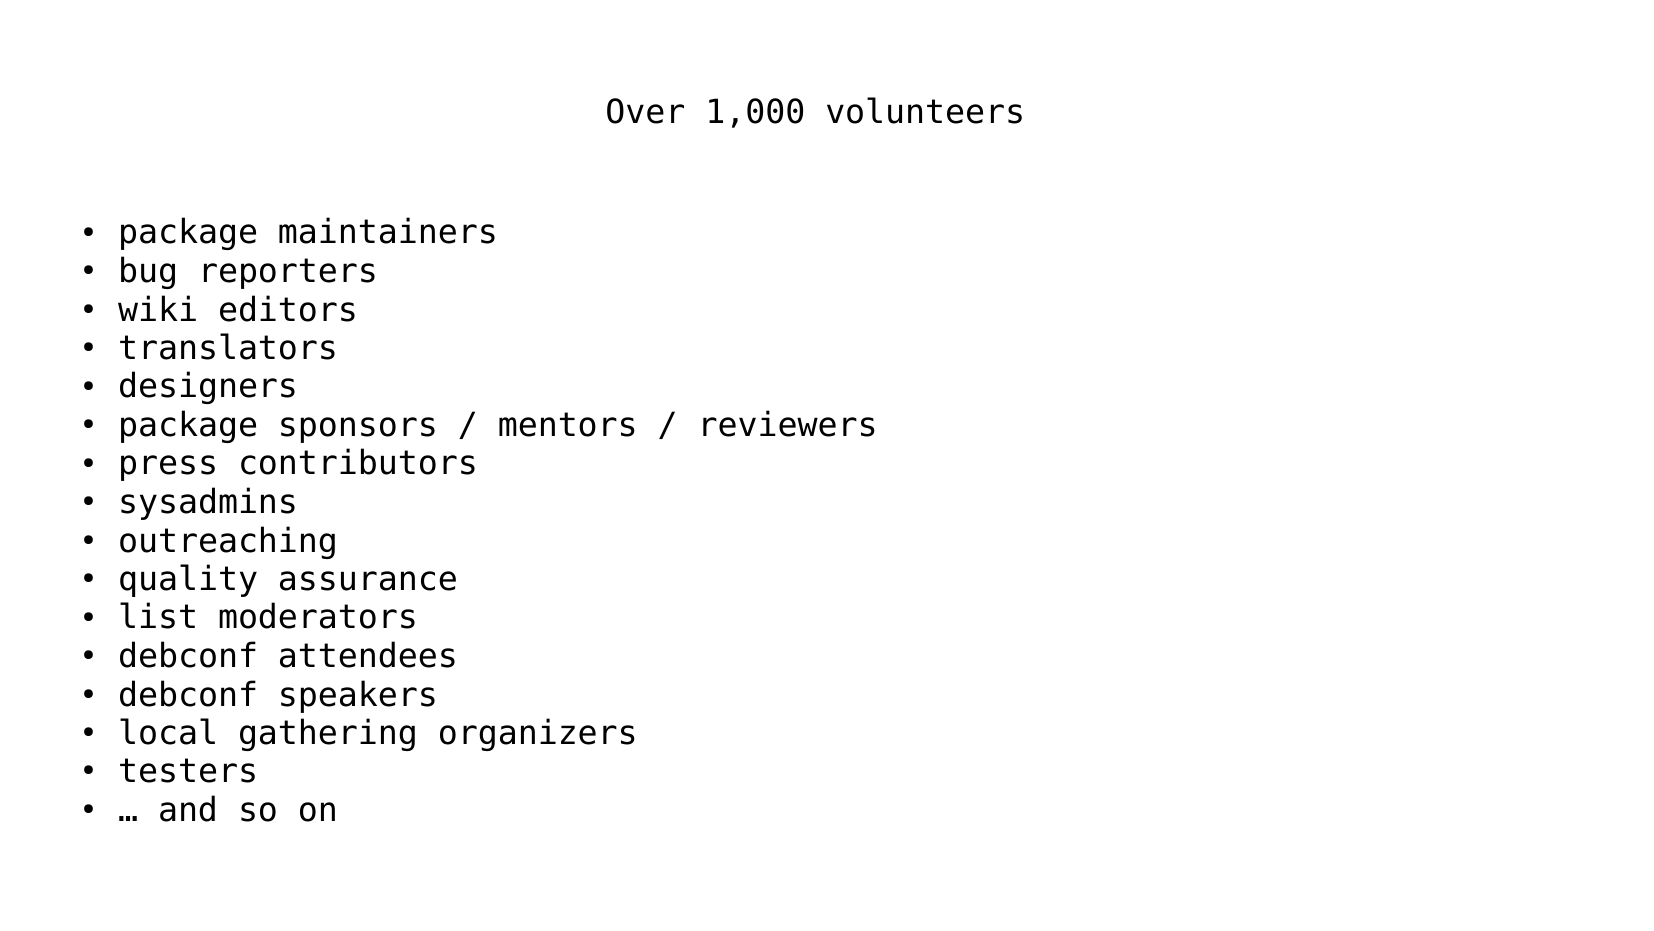

Over 1,000 volunteers
# package maintainers
bug reporters
wiki editors
translators
designers
package sponsors / mentors / reviewers
press contributors
sysadmins
outreaching
quality assurance
list moderators
debconf attendees
debconf speakers
local gathering organizers
testers
… and so on